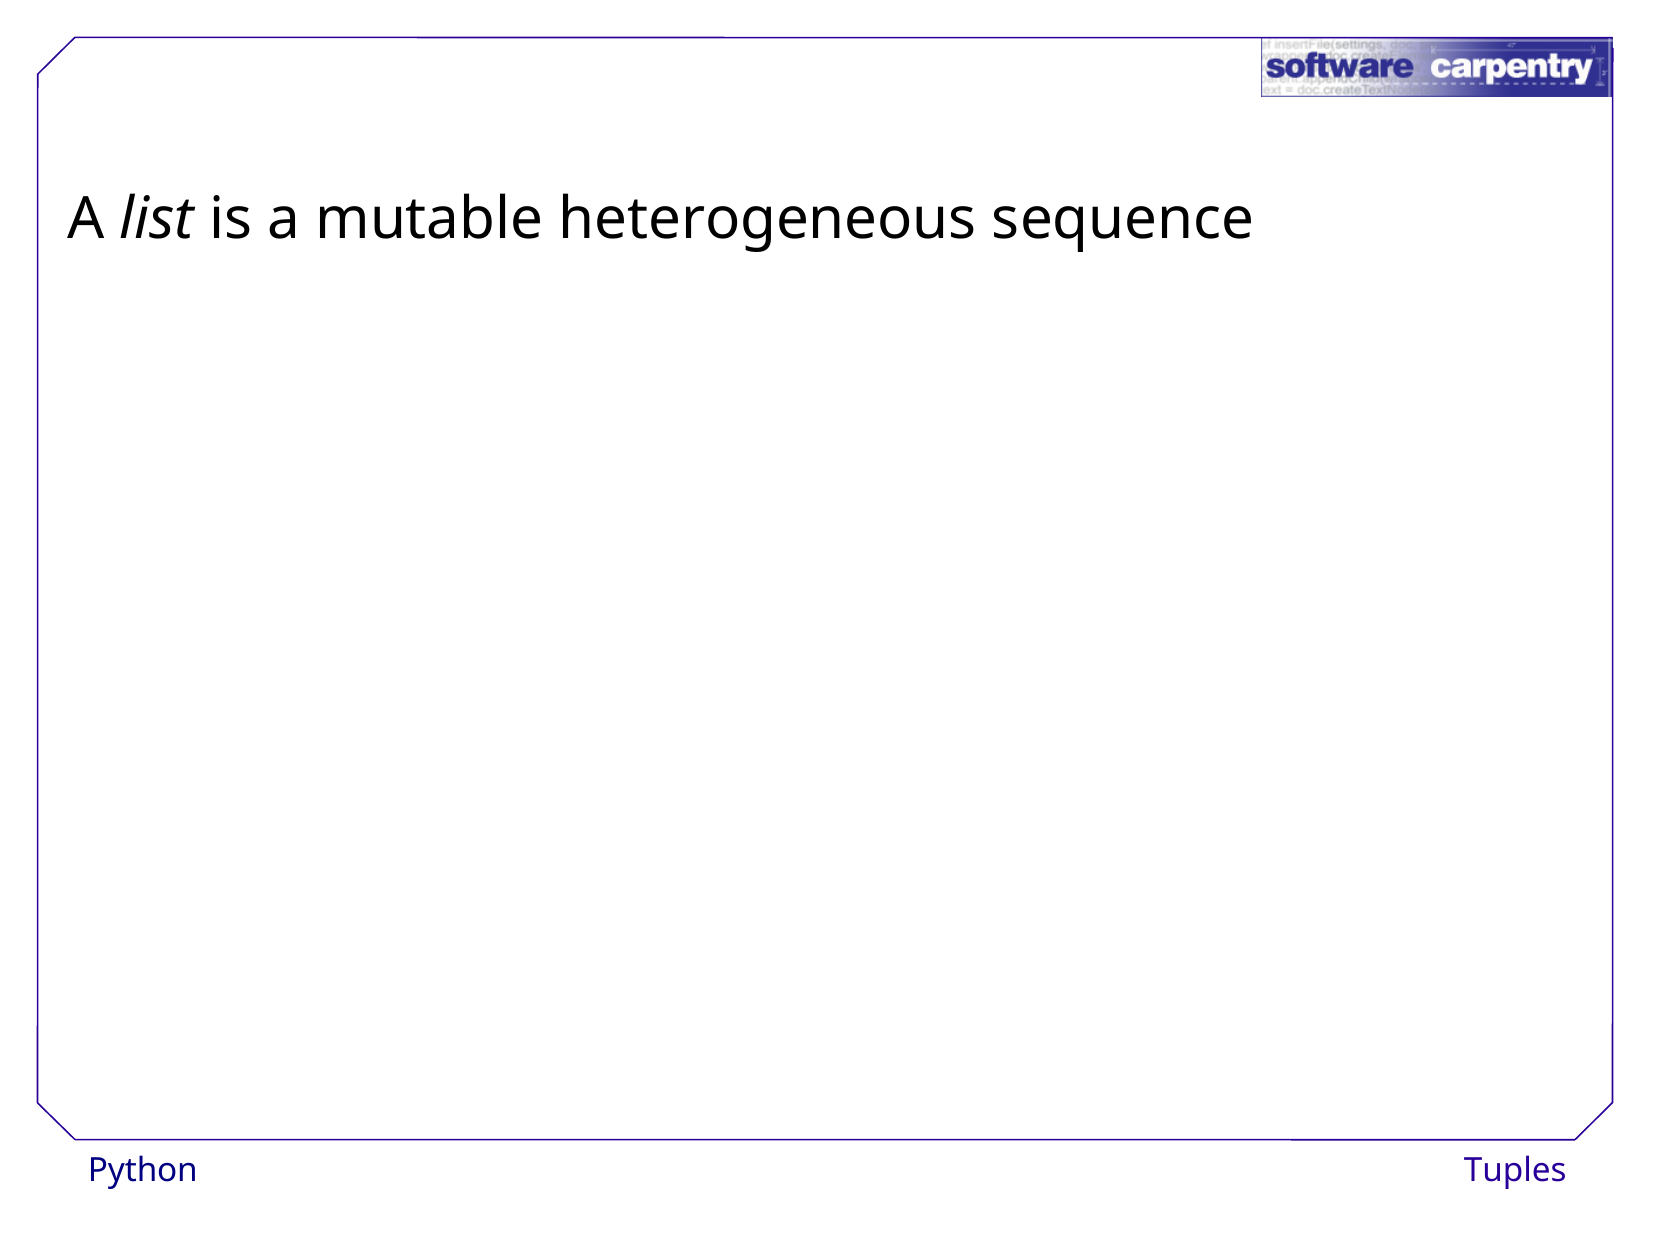

A list is a mutable heterogeneous sequence